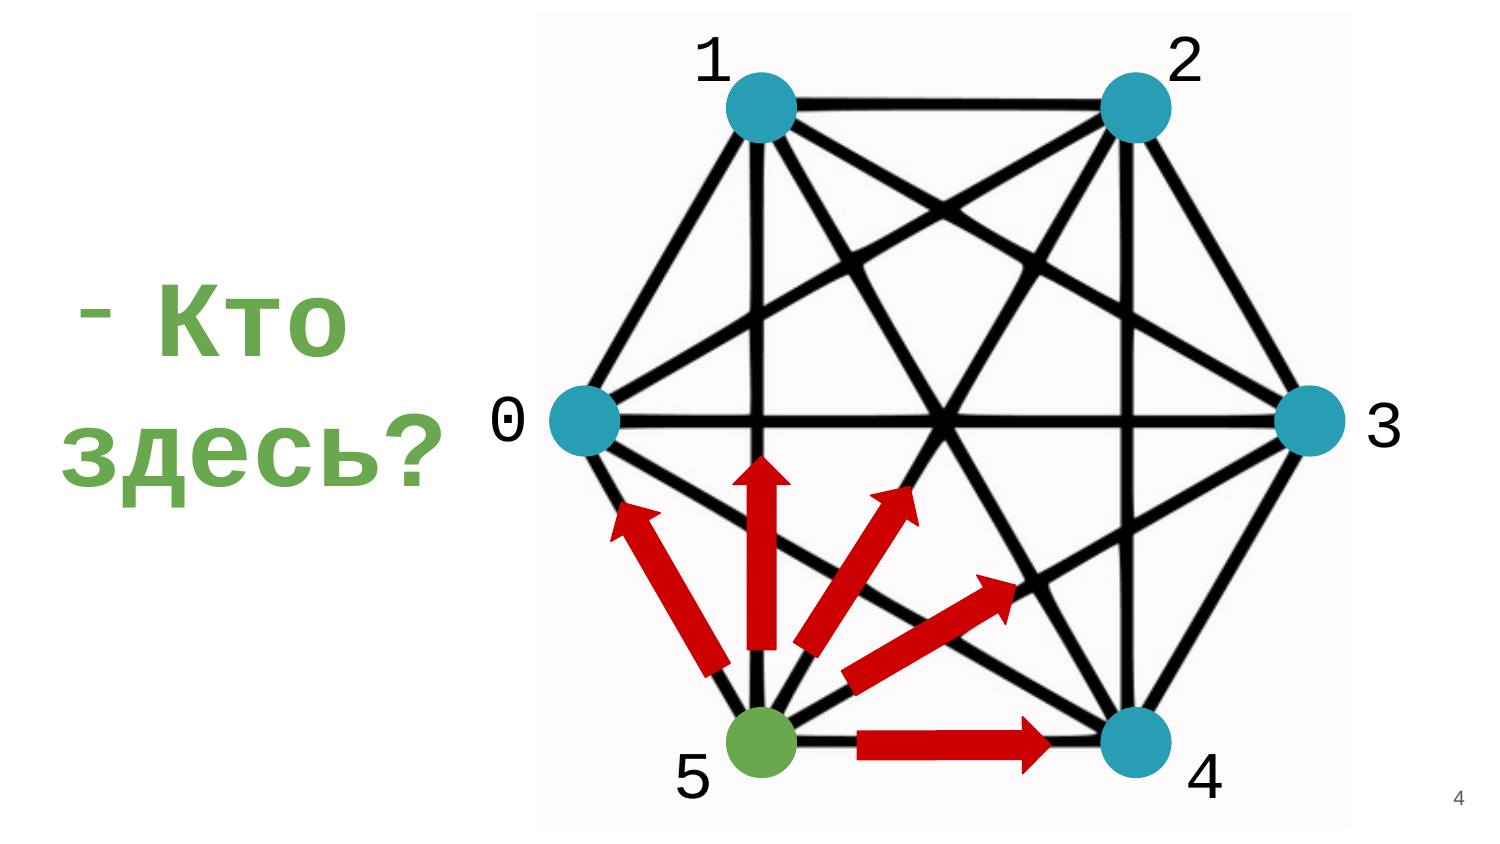

1
2
Кто здесь?
0
3
5
4